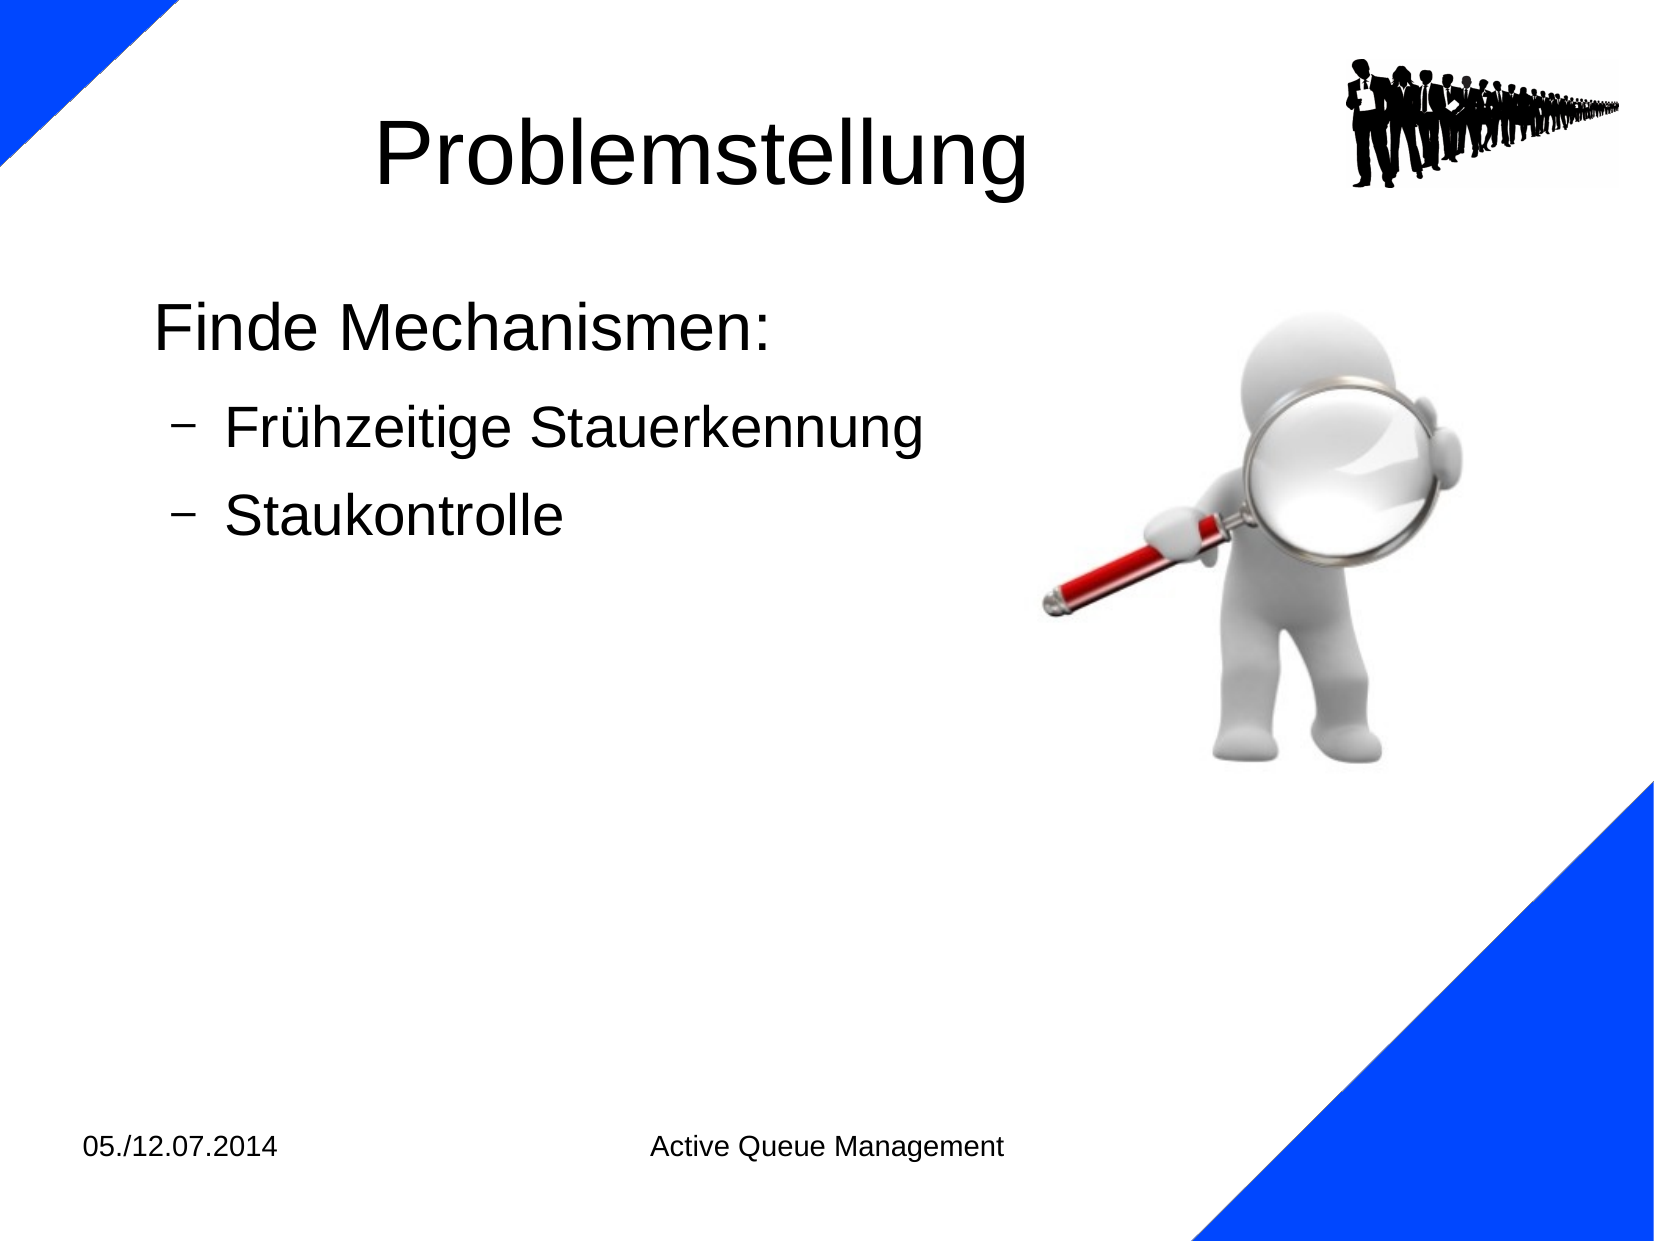

# Problemstellung
Finde Mechanismen:
Frühzeitige Stauerkennung
Staukontrolle
05.07.2014/12.07.2014
Active Queue Management